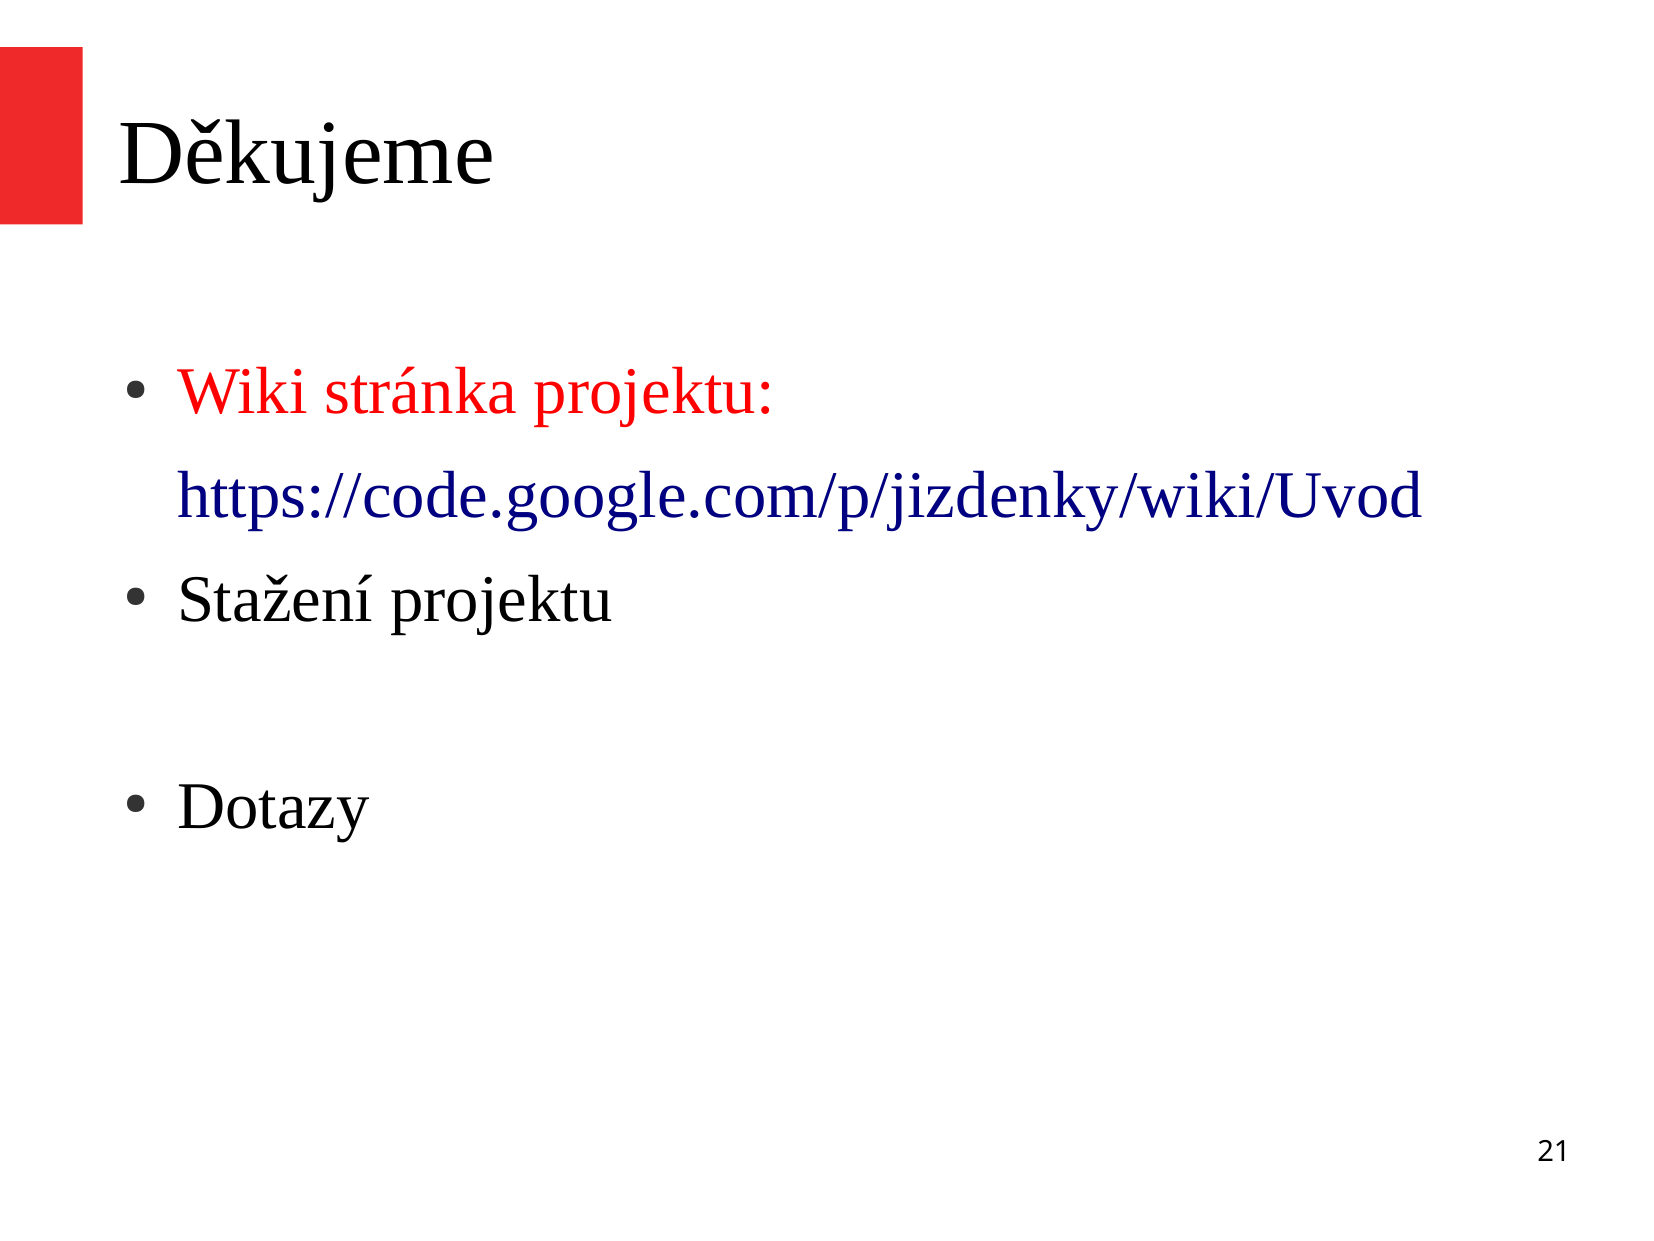

# Děkujeme
Wiki stránka projektu:
https://code.google.com/p/jizdenky/wiki/Uvod
Stažení projektu
Dotazy
21